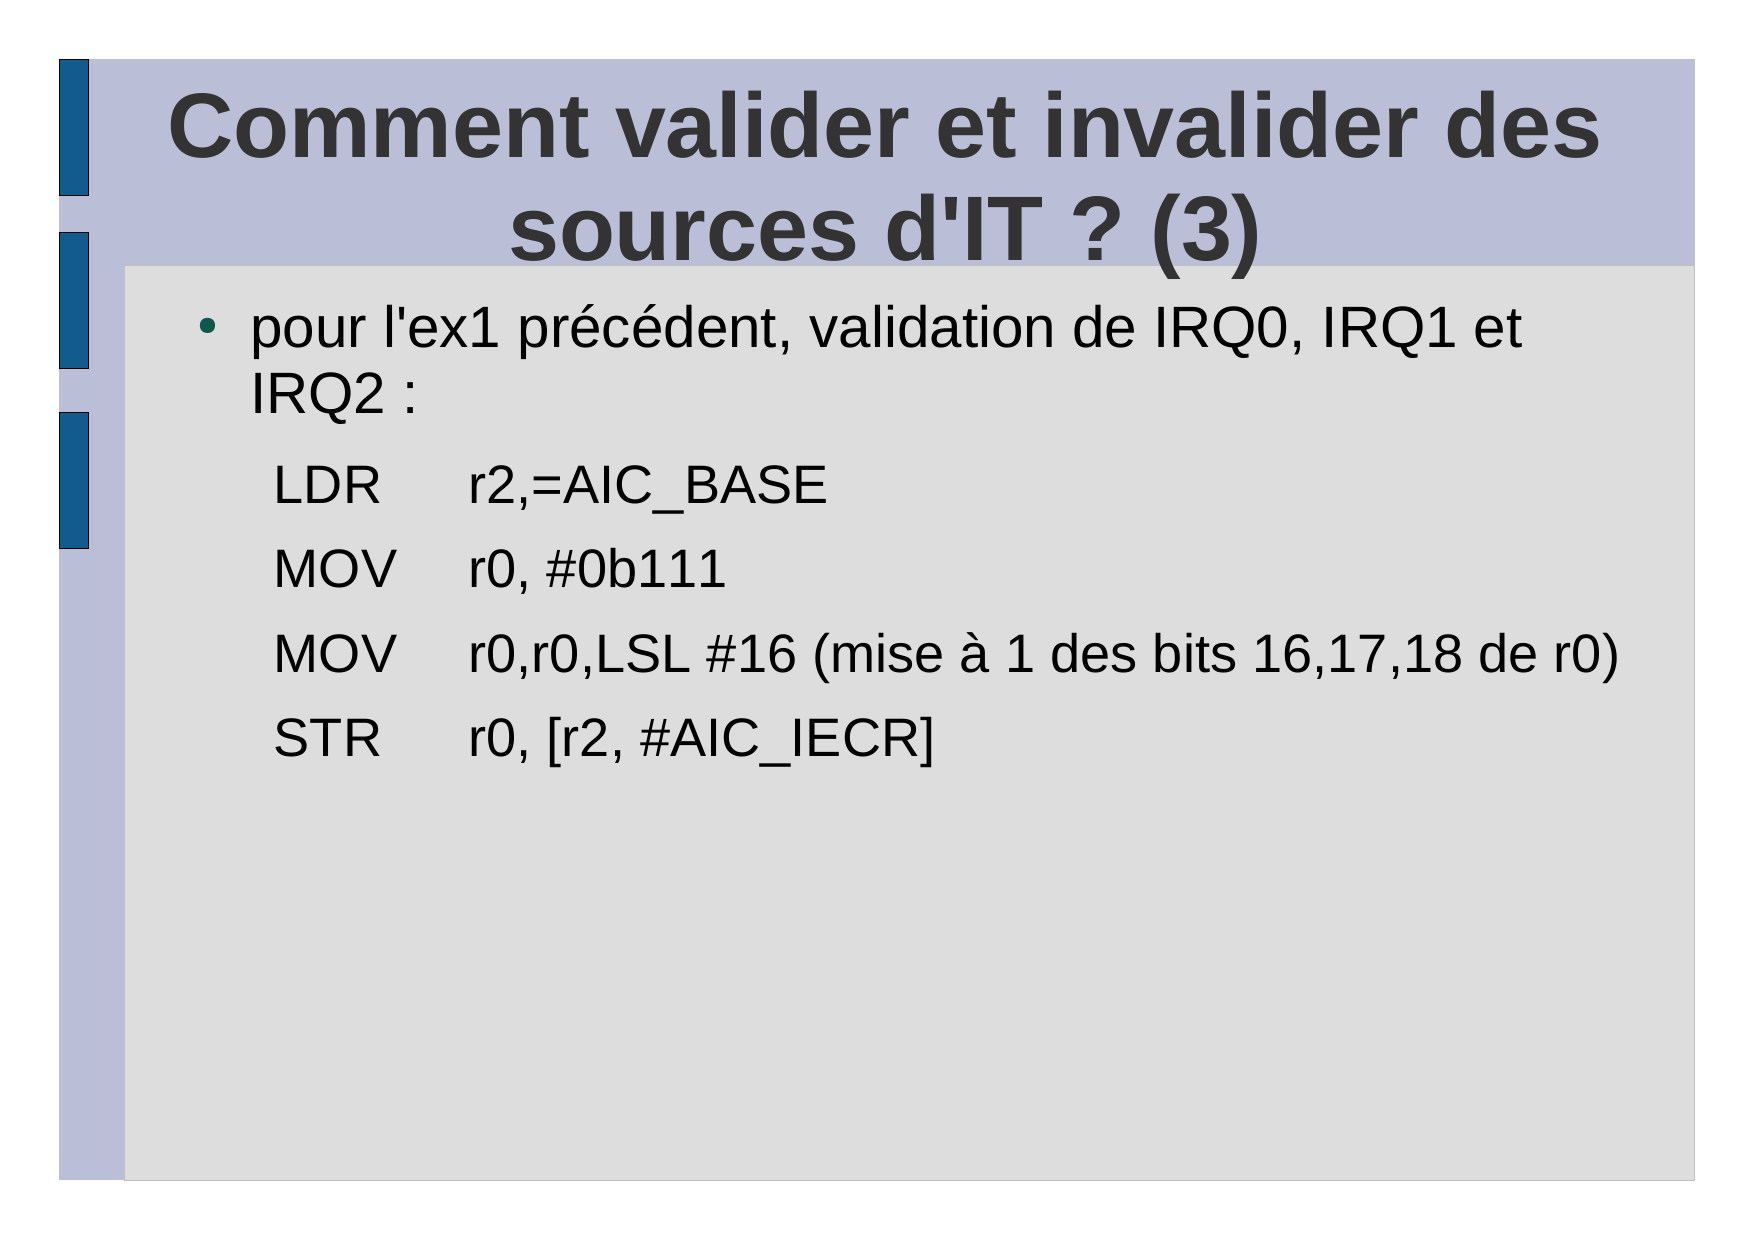

# Comment valider et invalider des sources d'IT ? (3)
pour l'ex1 précédent, validation de IRQ0, IRQ1 et IRQ2 :
LDR		r2,=AIC_BASE
MOV 	r0, #0b111
MOV	r0,r0,LSL #16 (mise à 1 des bits 16,17,18 de r0)
STR 	r0, [r2, #AIC_IECR]